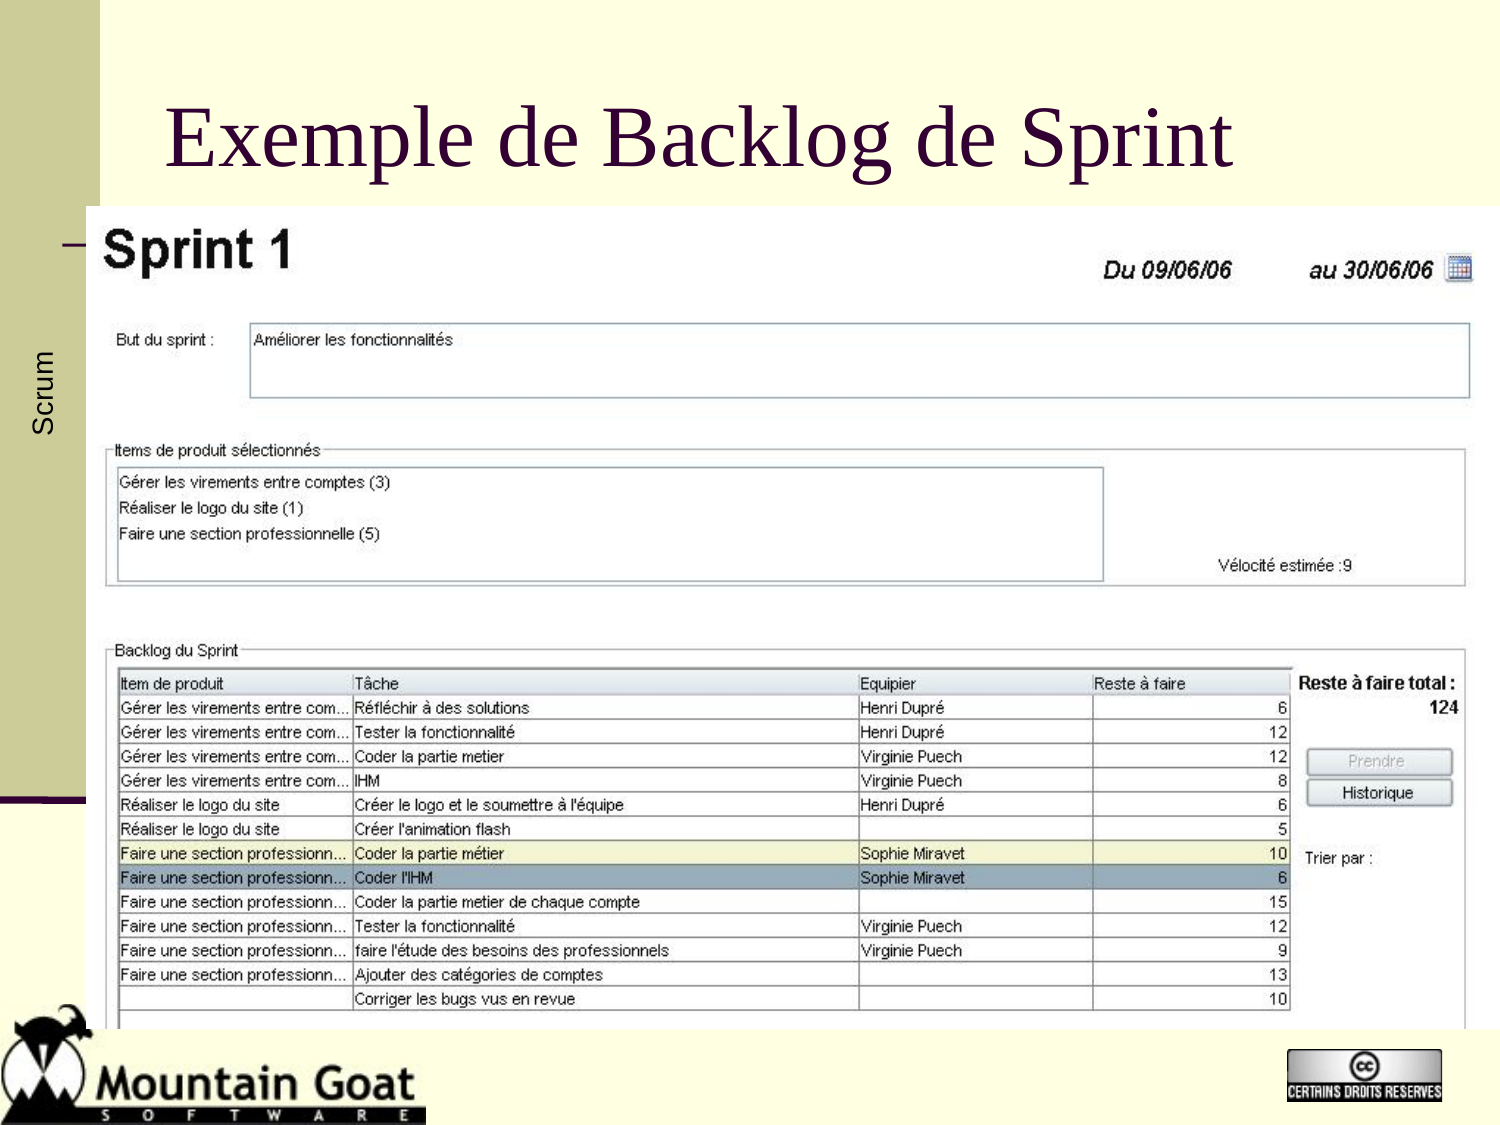

# Exemple de Backlog de Sprint
Scrum